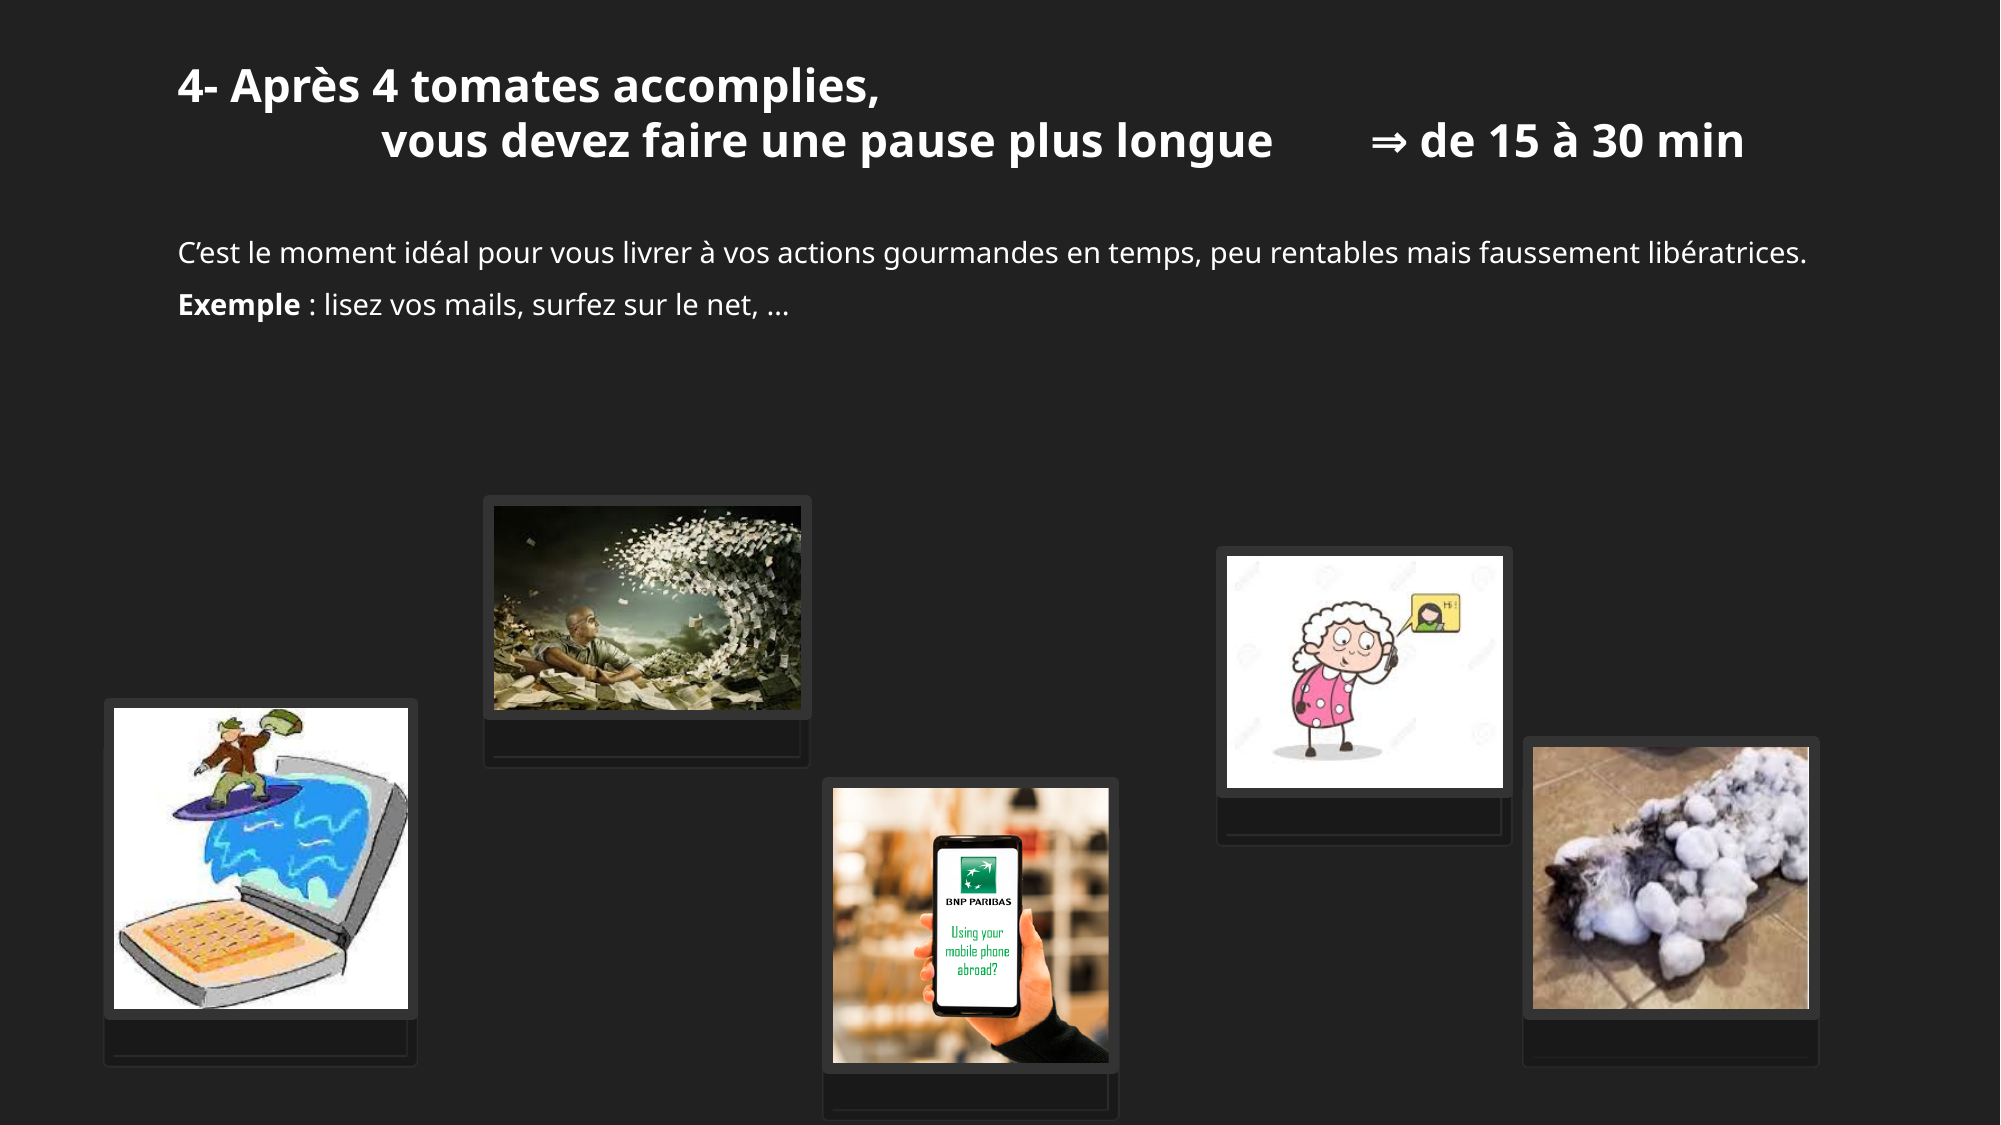

4- Après 4 tomates accomplies,
 vous devez faire une pause plus longue ⇒ de 15 à 30 min
C’est le moment idéal pour vous livrer à vos actions gourmandes en temps, peu rentables mais faussement libératrices.
Exemple : lisez vos mails, surfez sur le net, …